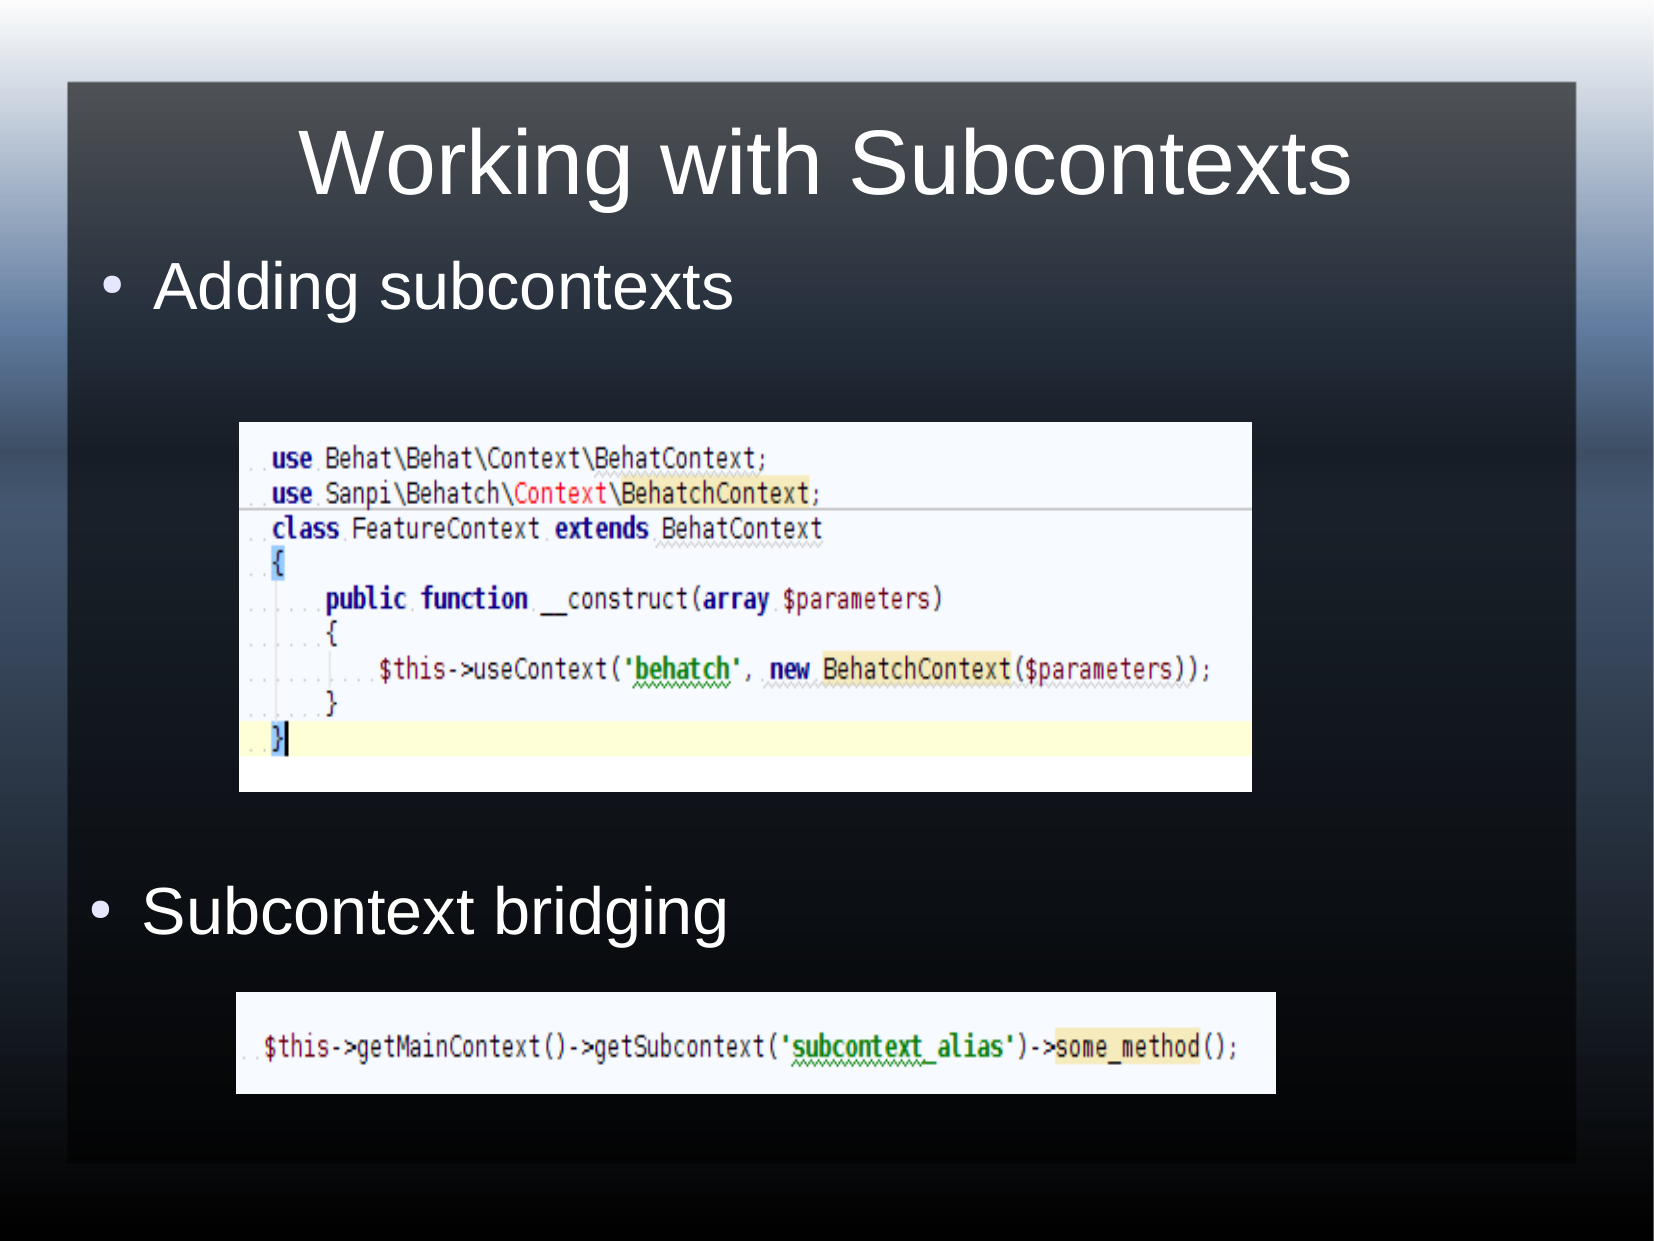

# Working with Subcontexts
Adding subcontexts
Subcontext bridging